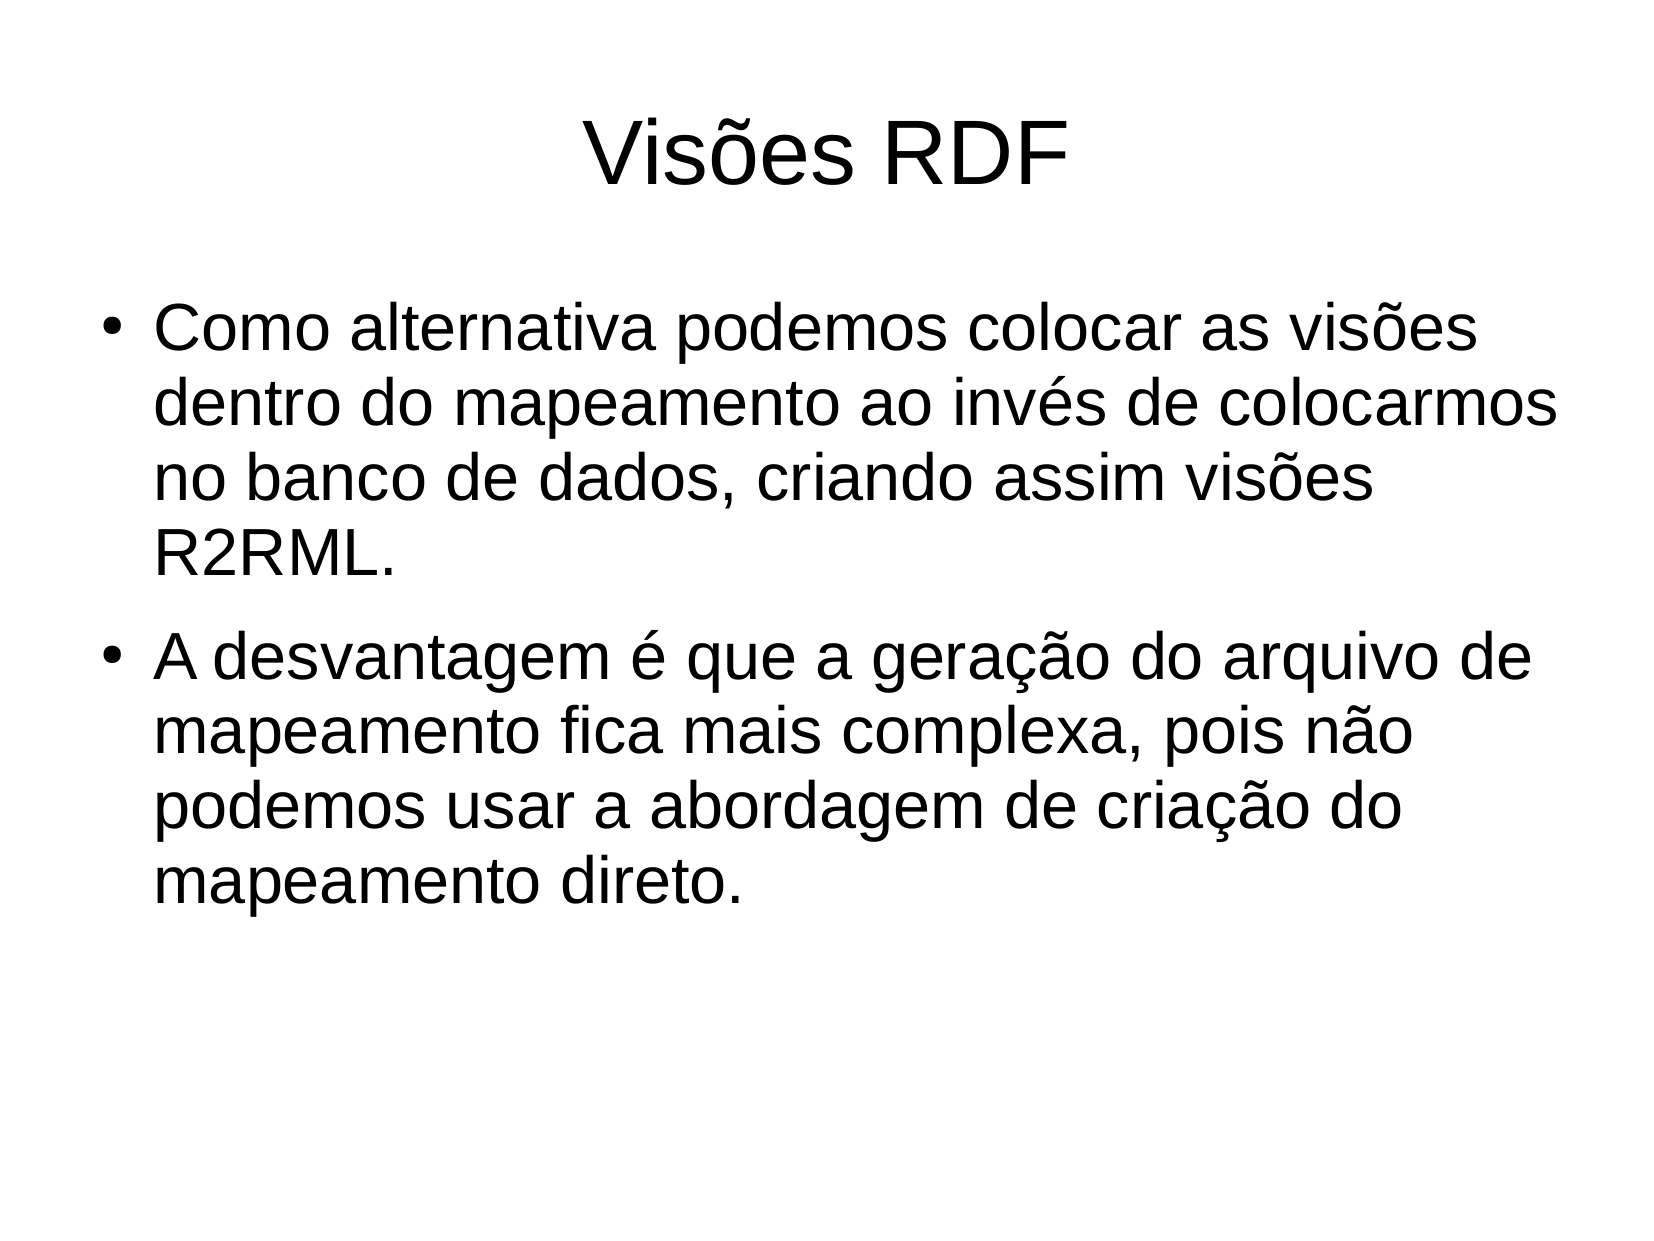

# Visões RDF
Como alternativa podemos colocar as visões dentro do mapeamento ao invés de colocarmos no banco de dados, criando assim visões R2RML.
A desvantagem é que a geração do arquivo de mapeamento fica mais complexa, pois não podemos usar a abordagem de criação do mapeamento direto.